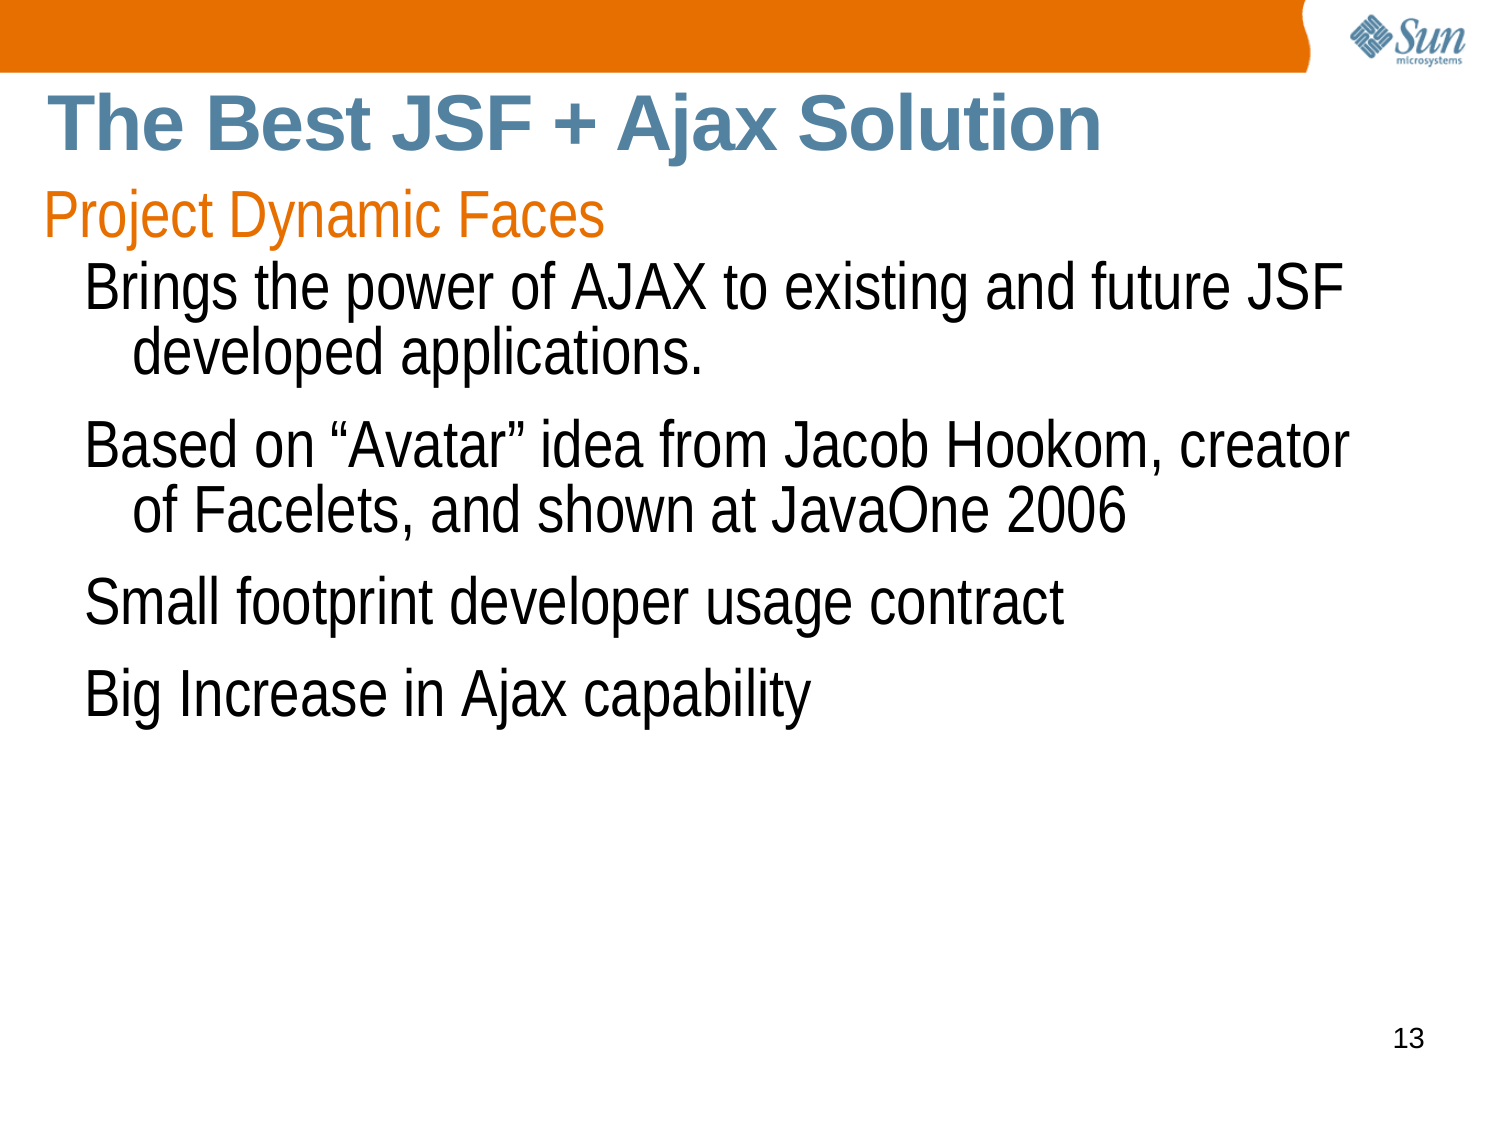

# The Best JSF + Ajax Solution
Project Dynamic Faces
Brings the power of AJAX to existing and future JSF developed applications.
Based on “Avatar” idea from Jacob Hookom, creator of Facelets, and shown at JavaOne 2006
Small footprint developer usage contract
Big Increase in Ajax capability
13